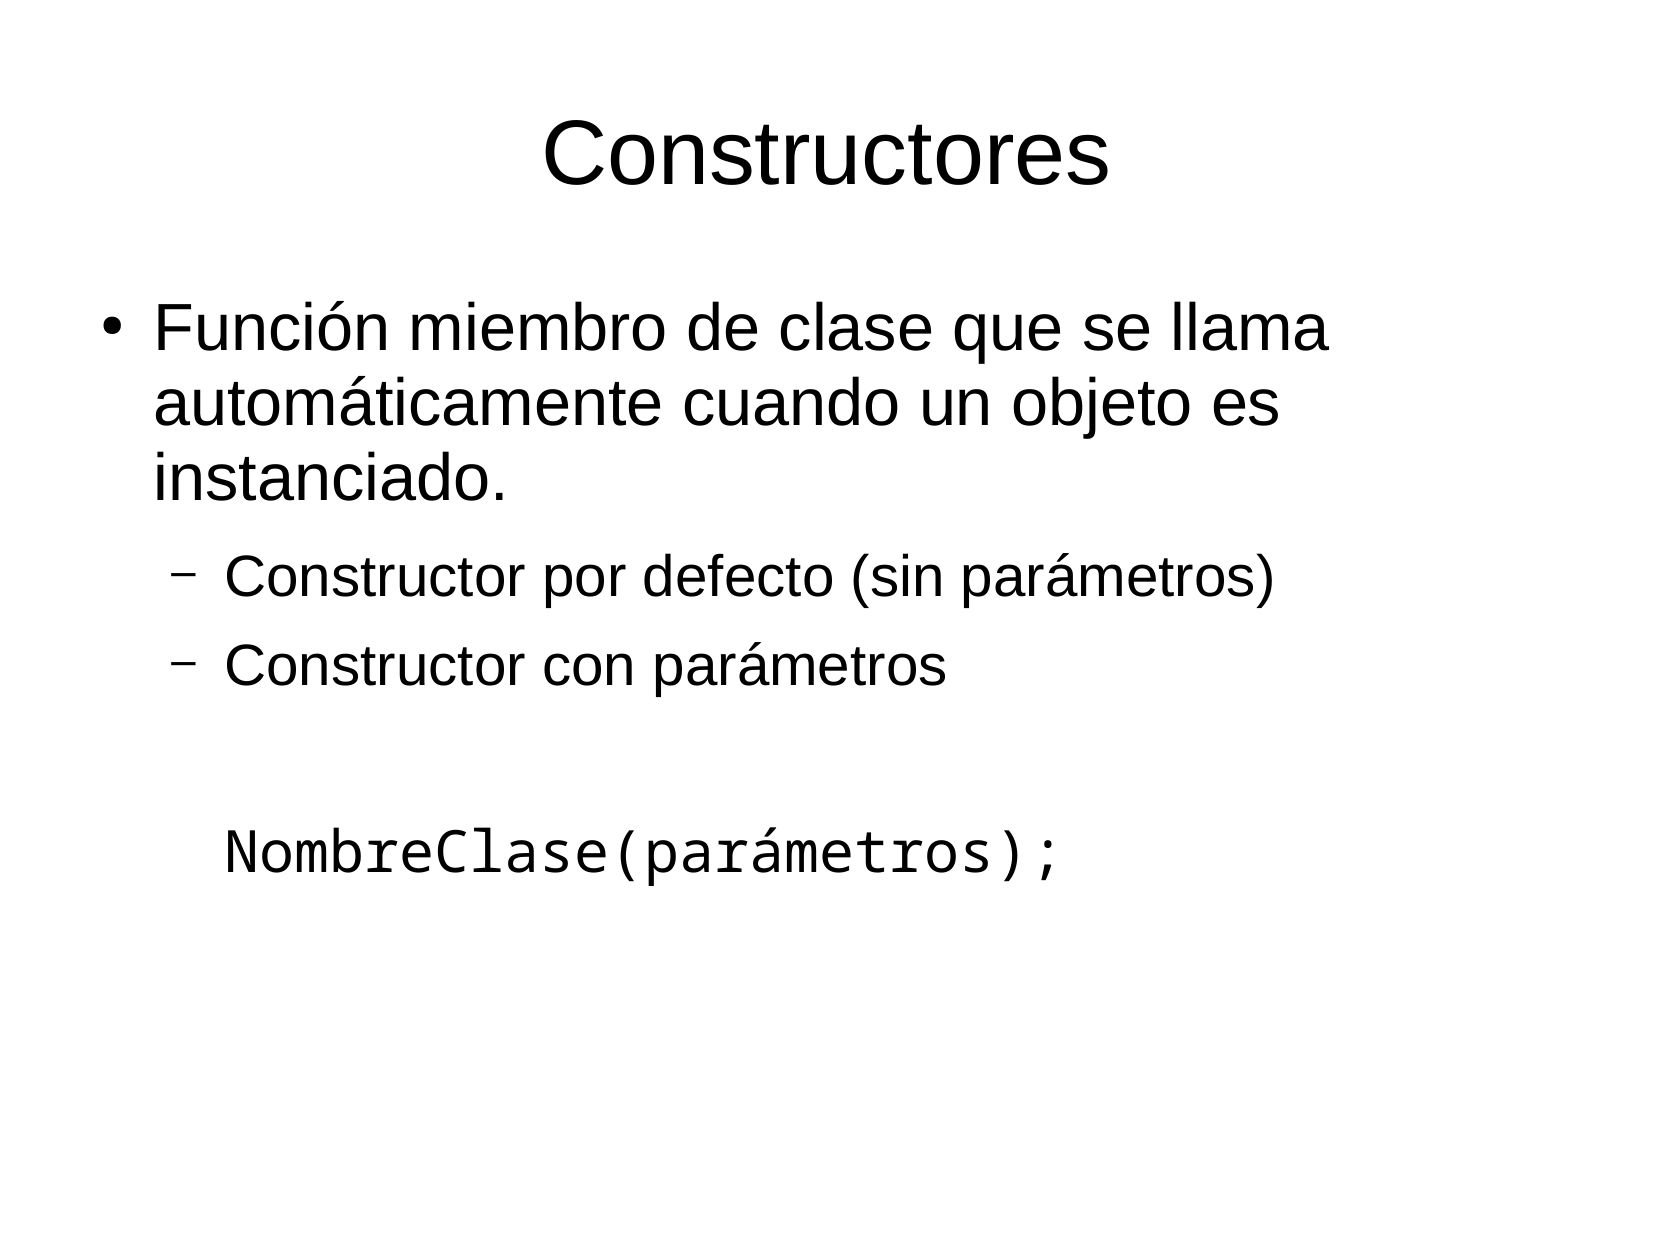

# Constructores
Función miembro de clase que se llama automáticamente cuando un objeto es instanciado.
Constructor por defecto (sin parámetros)
Constructor con parámetros
NombreClase(parámetros);